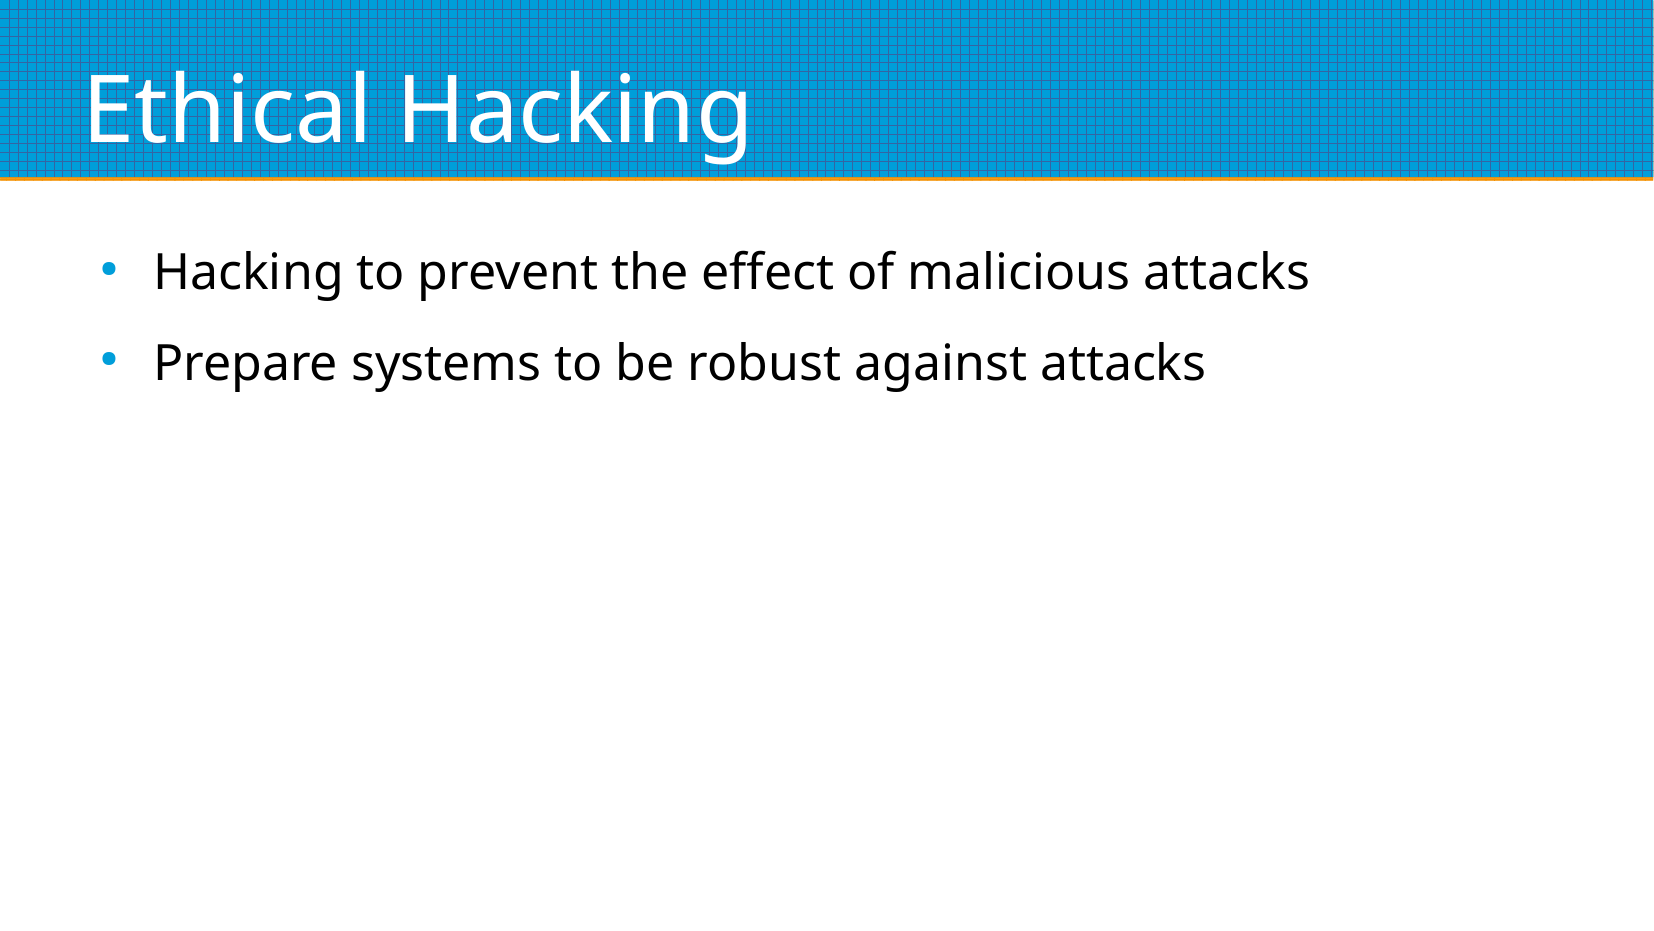

# Ethical Hacking
Hacking to prevent the effect of malicious attacks
Prepare systems to be robust against attacks